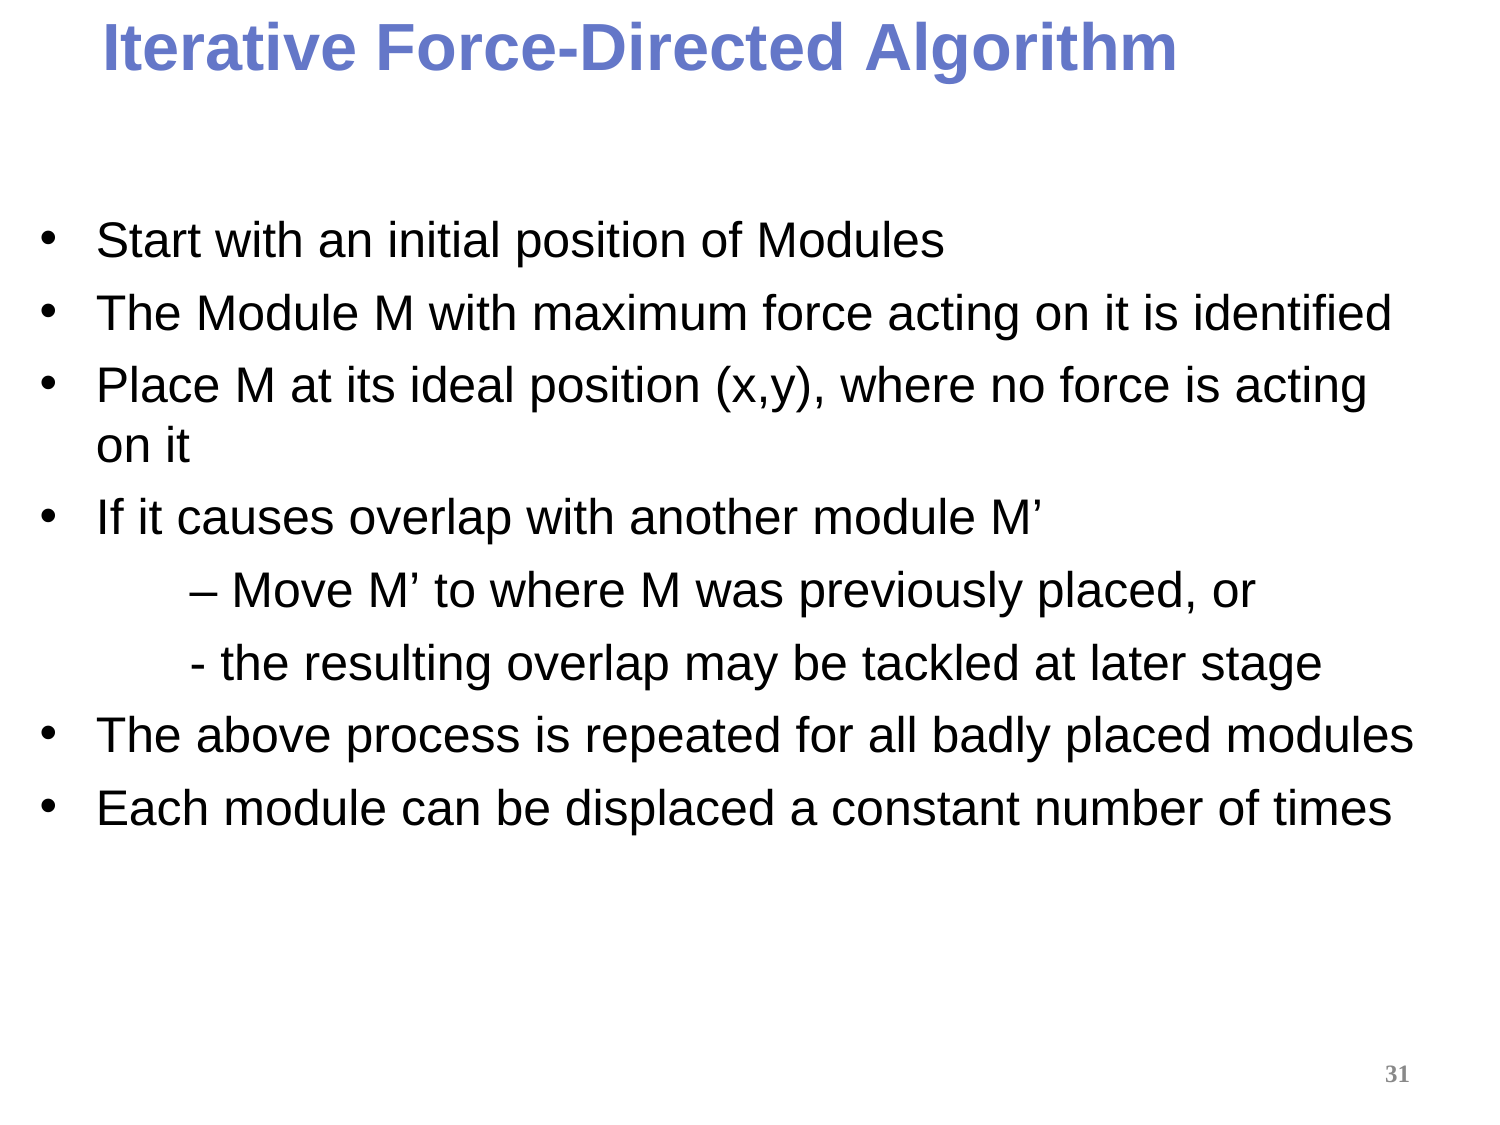

Iterative Force-Directed Algorithm
Start with an initial position of Modules
The Module M with maximum force acting on it is identified
Place M at its ideal position (x,y), where no force is acting on it
If it causes overlap with another module M’
		– Move M’ to where M was previously placed, or
		- the resulting overlap may be tackled at later stage
The above process is repeated for all badly placed modules
Each module can be displaced a constant number of times